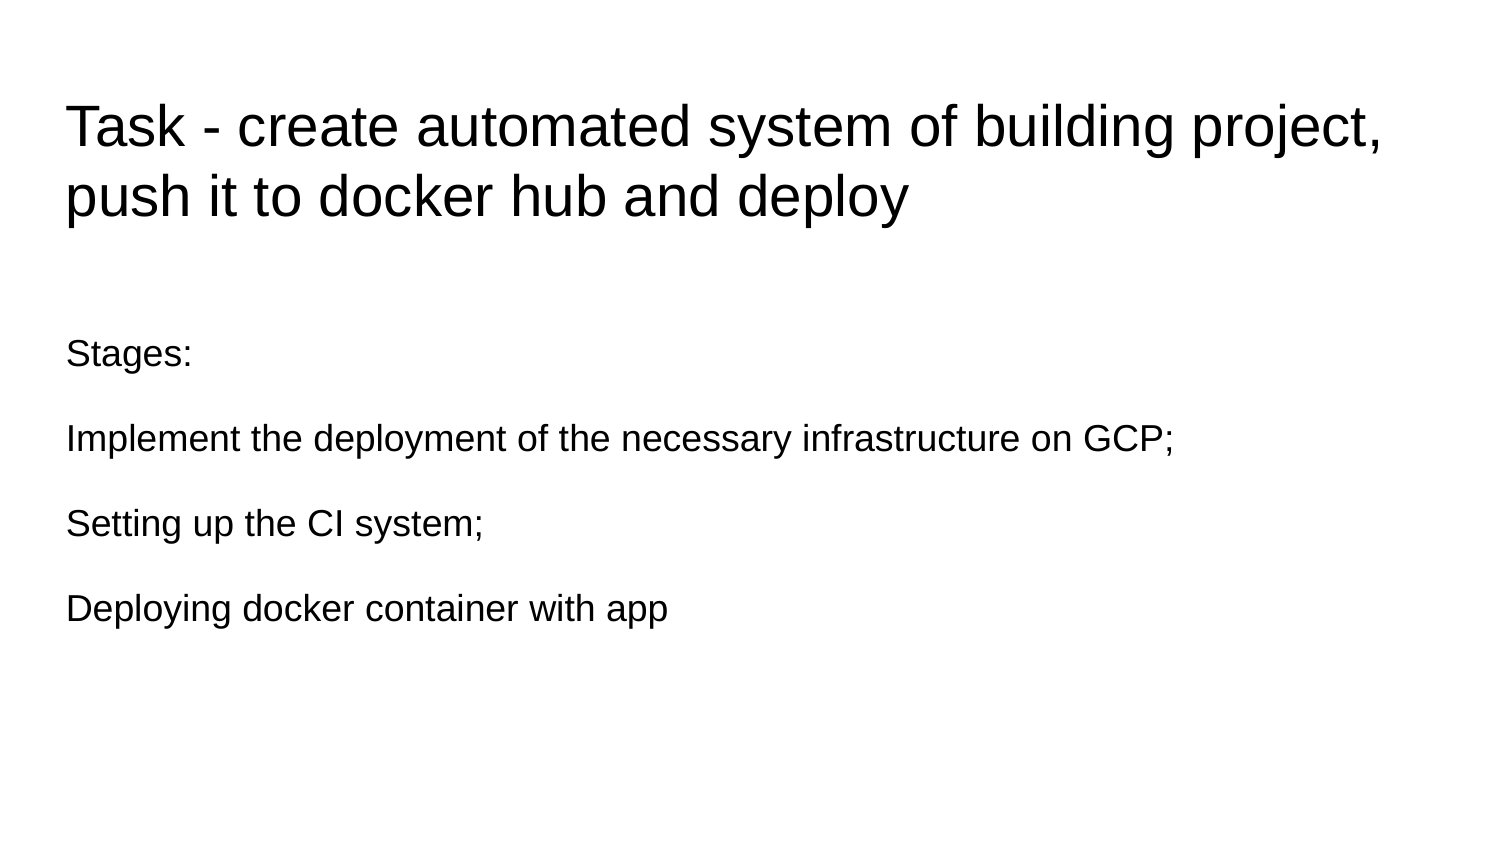

Task - create automated system of building project, push it to docker hub and deploy
Stages:
Implement the deployment of the necessary infrastructure on GCP;
Setting up the CI system;
Deploying docker container with app